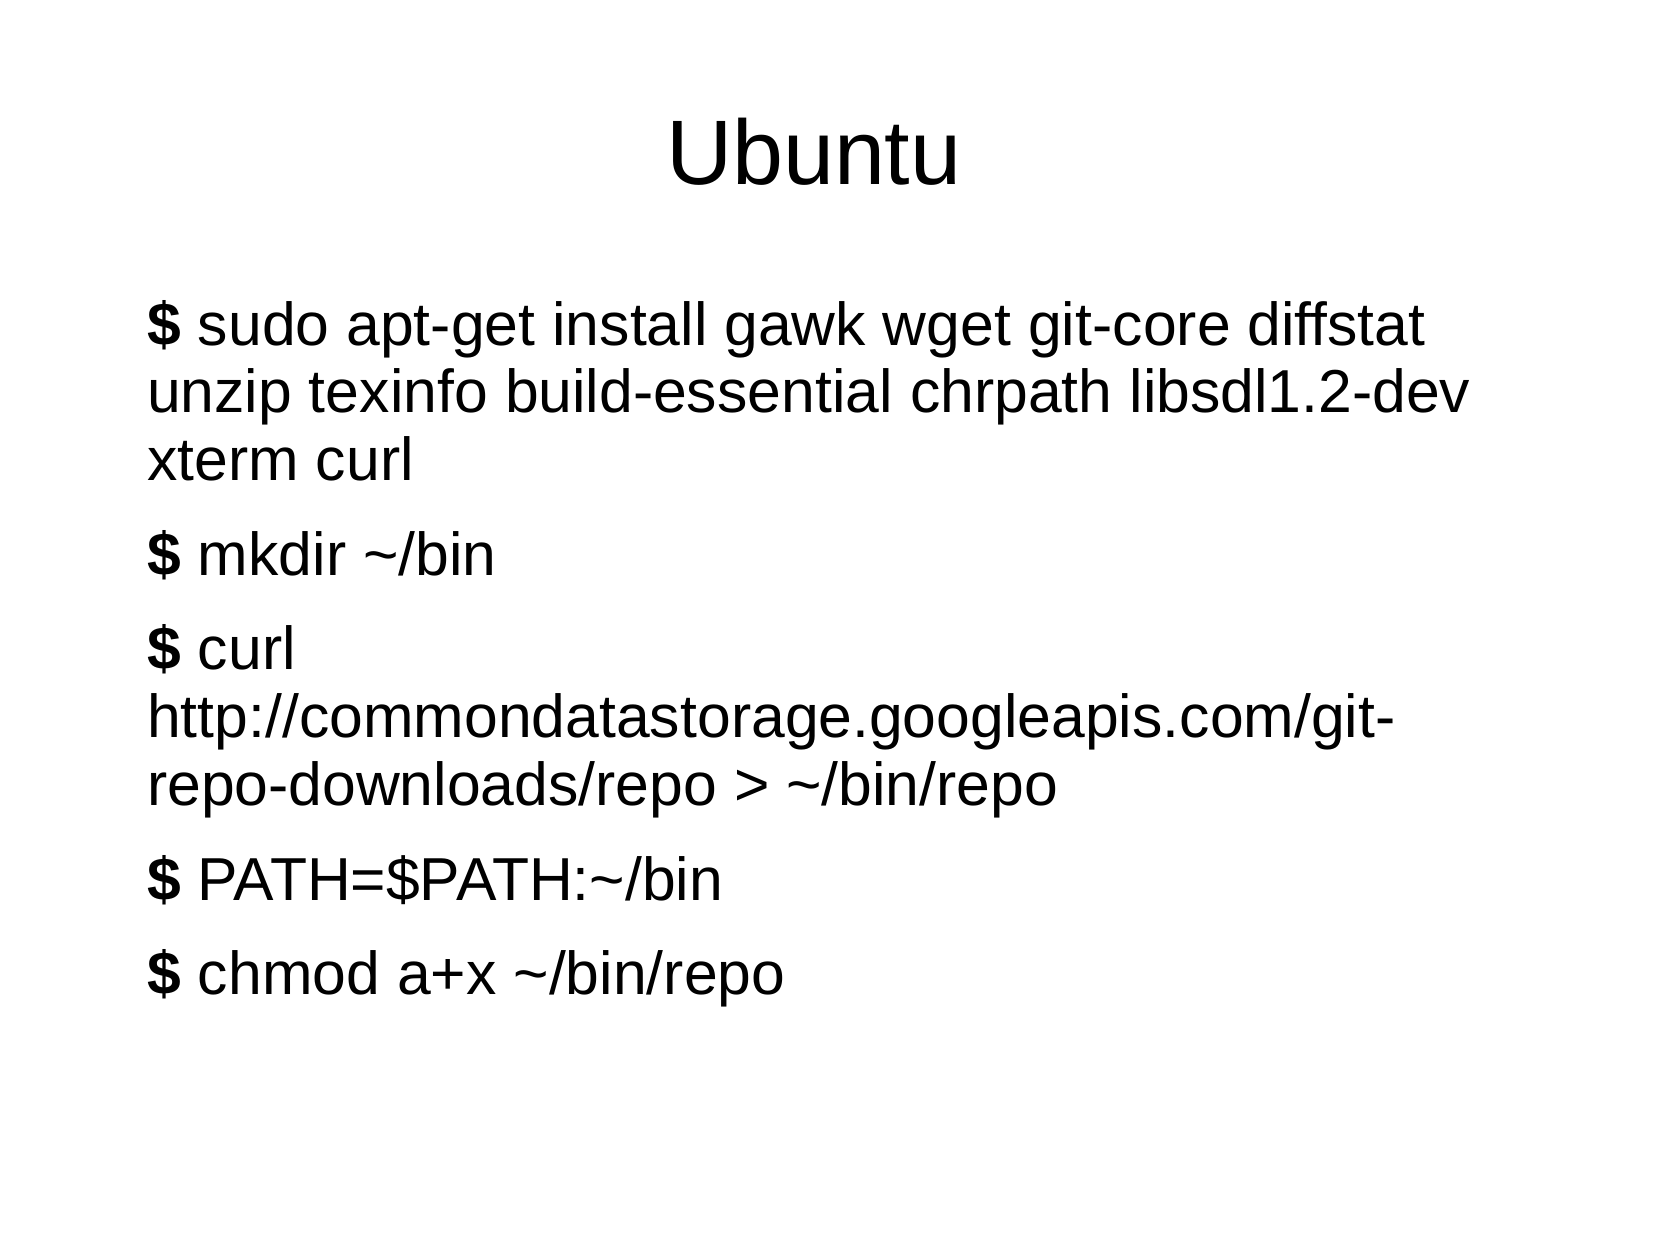

# Ubuntu
$ sudo apt-get install gawk wget git-core diffstat unzip texinfo build-essential chrpath libsdl1.2-dev xterm curl
$ mkdir ~/bin
$ curl http://commondatastorage.googleapis.com/git-repo-downloads/repo > ~/bin/repo
$ PATH=$PATH:~/bin
$ chmod a+x ~/bin/repo